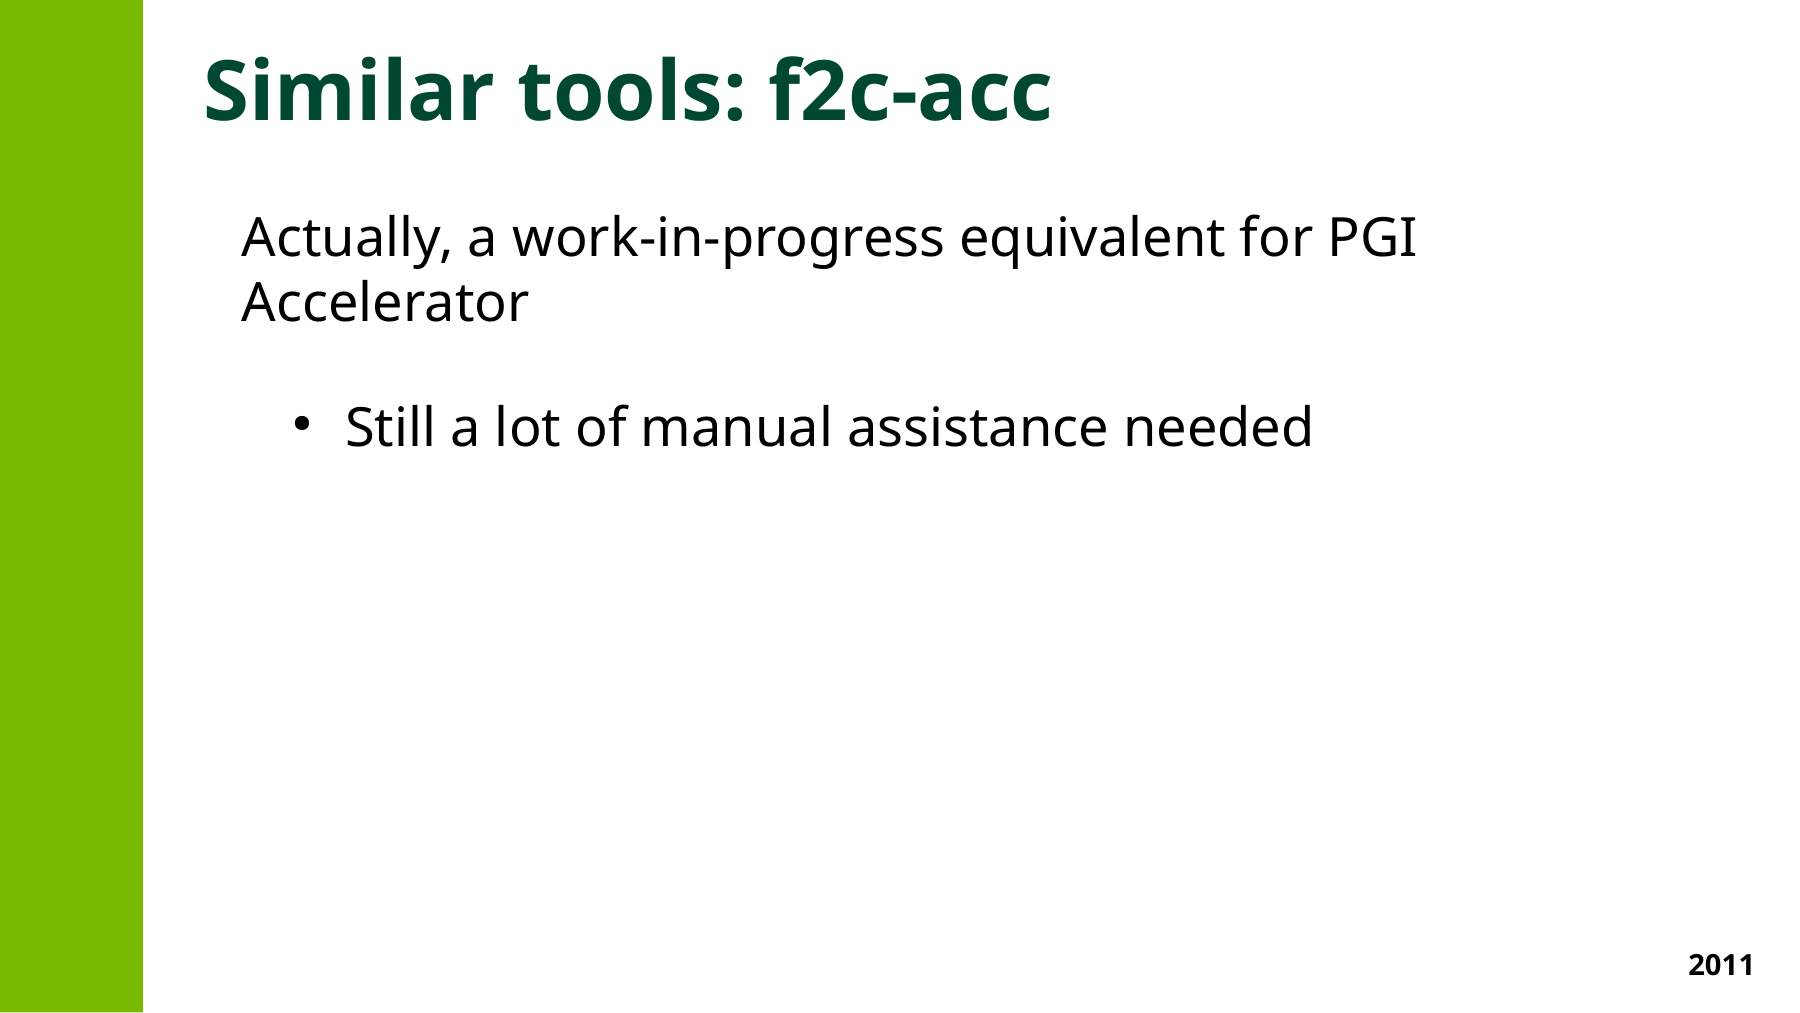

# Similar tools: f2c-acc
Actually, a work-in-progress equivalent for PGI Accelerator
Still a lot of manual assistance needed